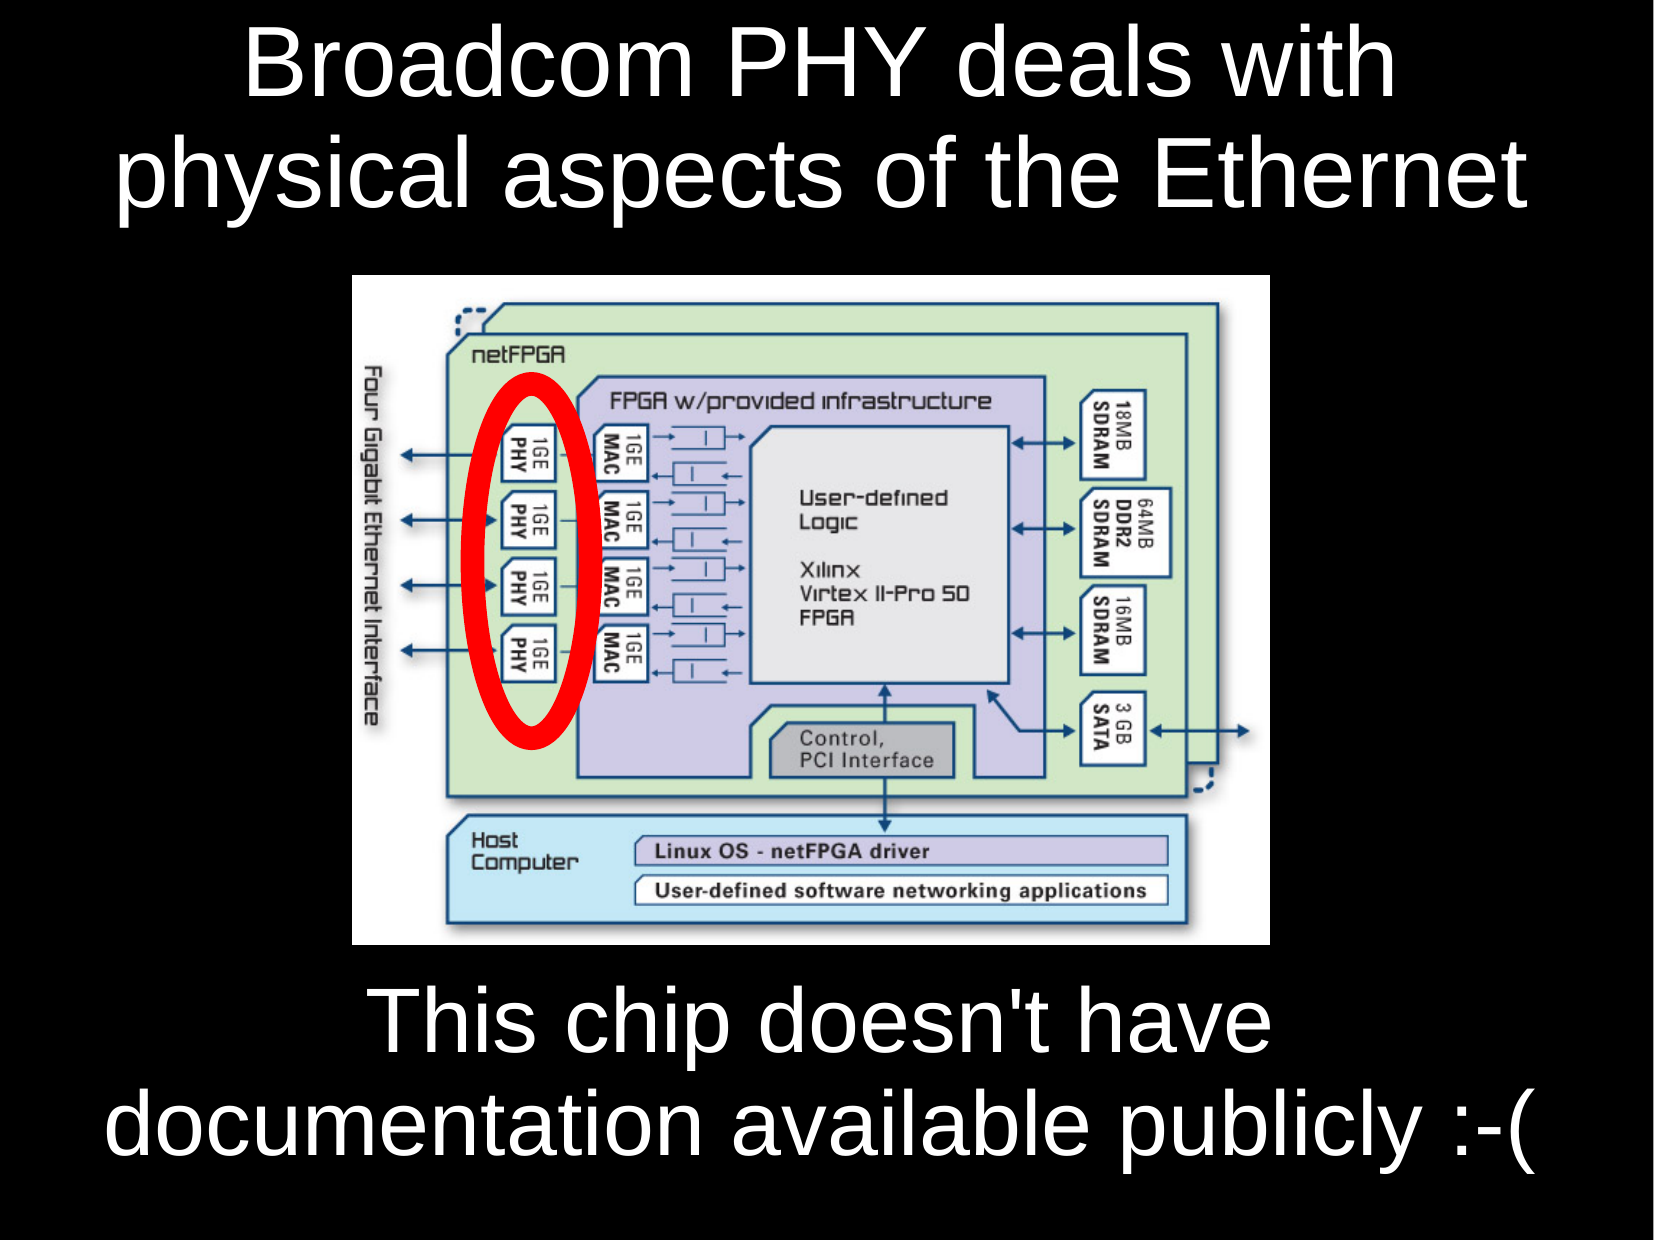

# Broadcom PHY deals with physical aspects of the Ethernet This chip doesn't have documentation available publicly :-(